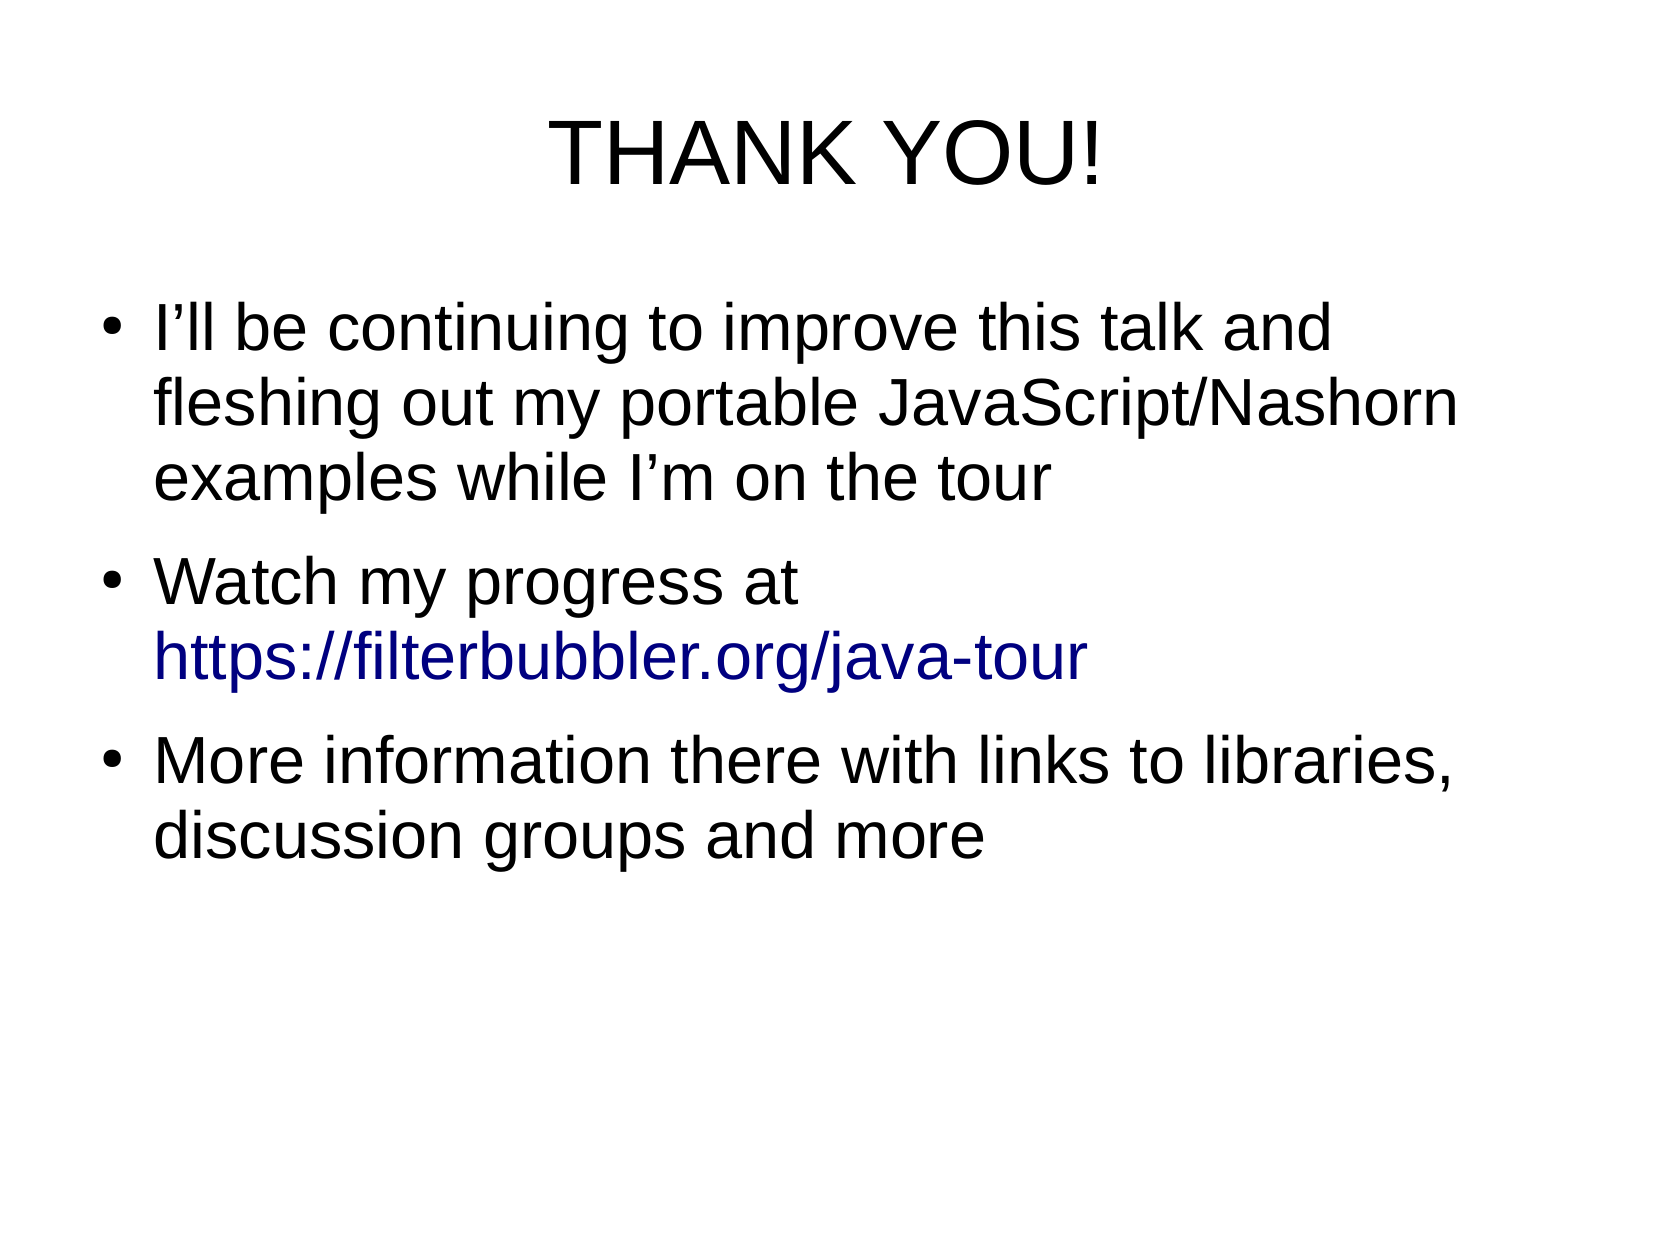

# THANK YOU!
I’ll be continuing to improve this talk and fleshing out my portable JavaScript/Nashorn examples while I’m on the tour
Watch my progress at https://filterbubbler.org/java-tour
More information there with links to libraries, discussion groups and more